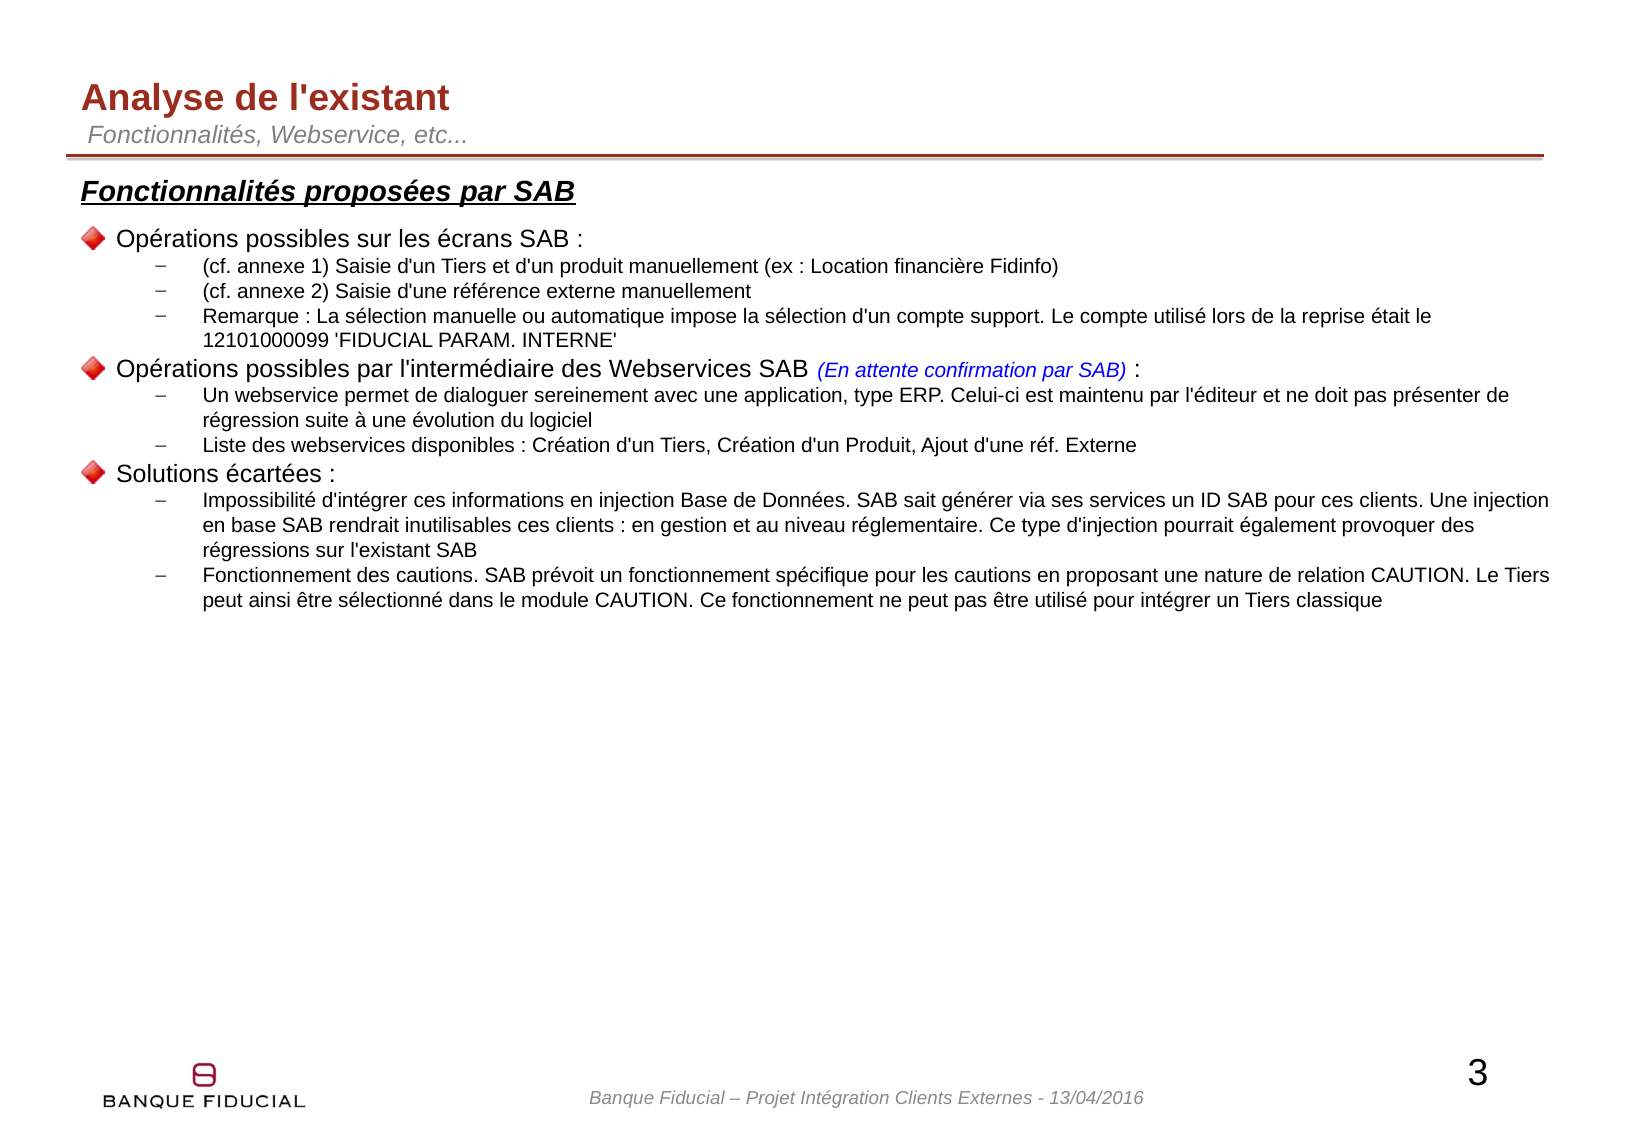

# Analyse de l'existant Fonctionnalités, Webservice, etc...
Fonctionnalités proposées par SAB
Opérations possibles sur les écrans SAB :
(cf. annexe 1) Saisie d'un Tiers et d'un produit manuellement (ex : Location financière Fidinfo)
(cf. annexe 2) Saisie d'une référence externe manuellement
Remarque : La sélection manuelle ou automatique impose la sélection d'un compte support. Le compte utilisé lors de la reprise était le 12101000099 'FIDUCIAL PARAM. INTERNE'
Opérations possibles par l'intermédiaire des Webservices SAB (En attente confirmation par SAB) :
Un webservice permet de dialoguer sereinement avec une application, type ERP. Celui-ci est maintenu par l'éditeur et ne doit pas présenter de régression suite à une évolution du logiciel
Liste des webservices disponibles : Création d'un Tiers, Création d'un Produit, Ajout d'une réf. Externe
Solutions écartées :
Impossibilité d'intégrer ces informations en injection Base de Données. SAB sait générer via ses services un ID SAB pour ces clients. Une injection en base SAB rendrait inutilisables ces clients : en gestion et au niveau réglementaire. Ce type d'injection pourrait également provoquer des régressions sur l'existant SAB
Fonctionnement des cautions. SAB prévoit un fonctionnement spécifique pour les cautions en proposant une nature de relation CAUTION. Le Tiers peut ainsi être sélectionné dans le module CAUTION. Ce fonctionnement ne peut pas être utilisé pour intégrer un Tiers classique